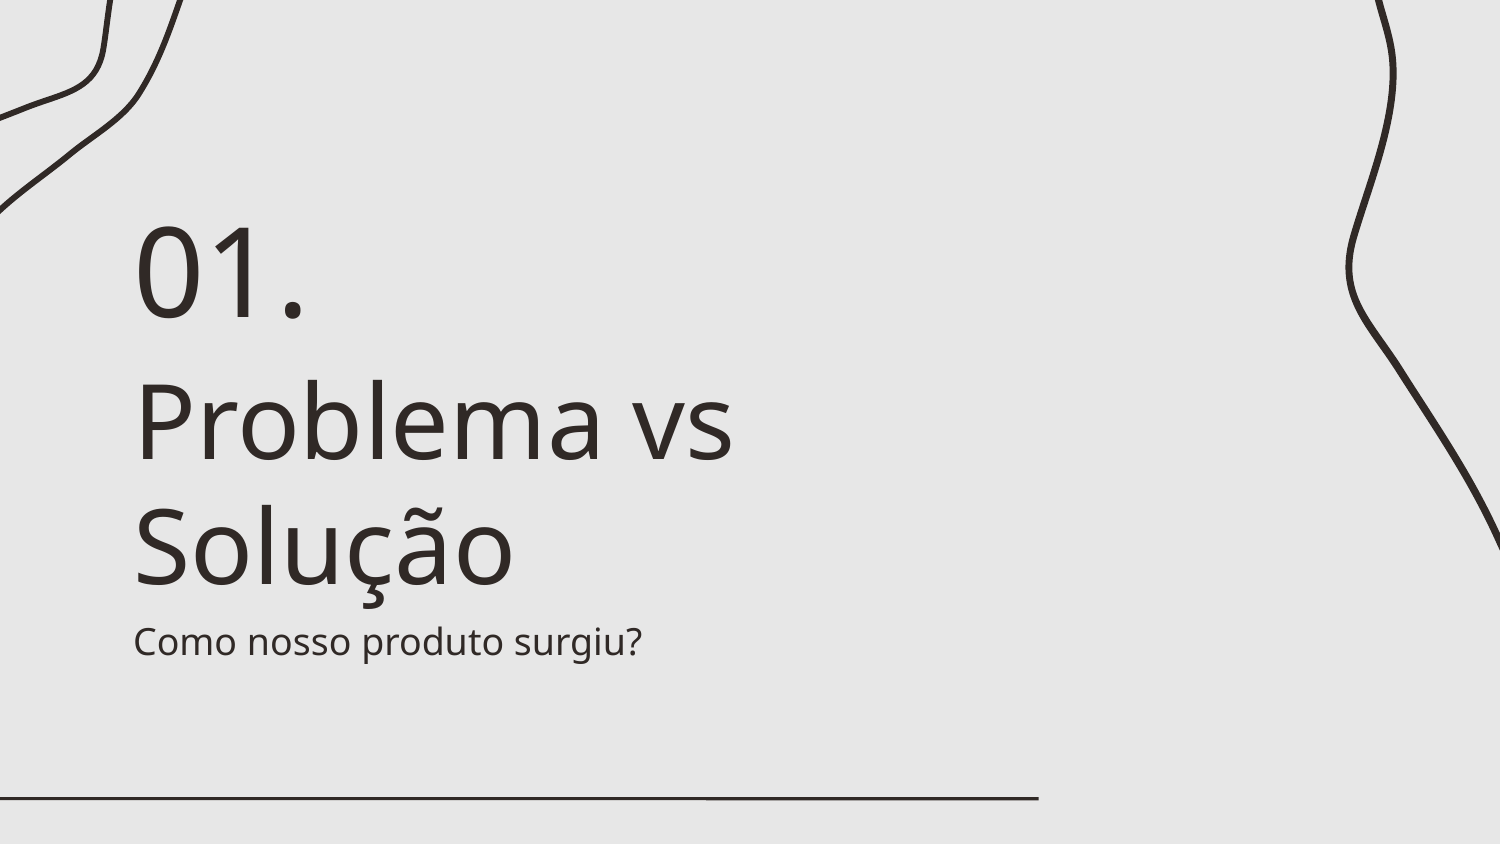

01.
# Problema vs Solução
Como nosso produto surgiu?